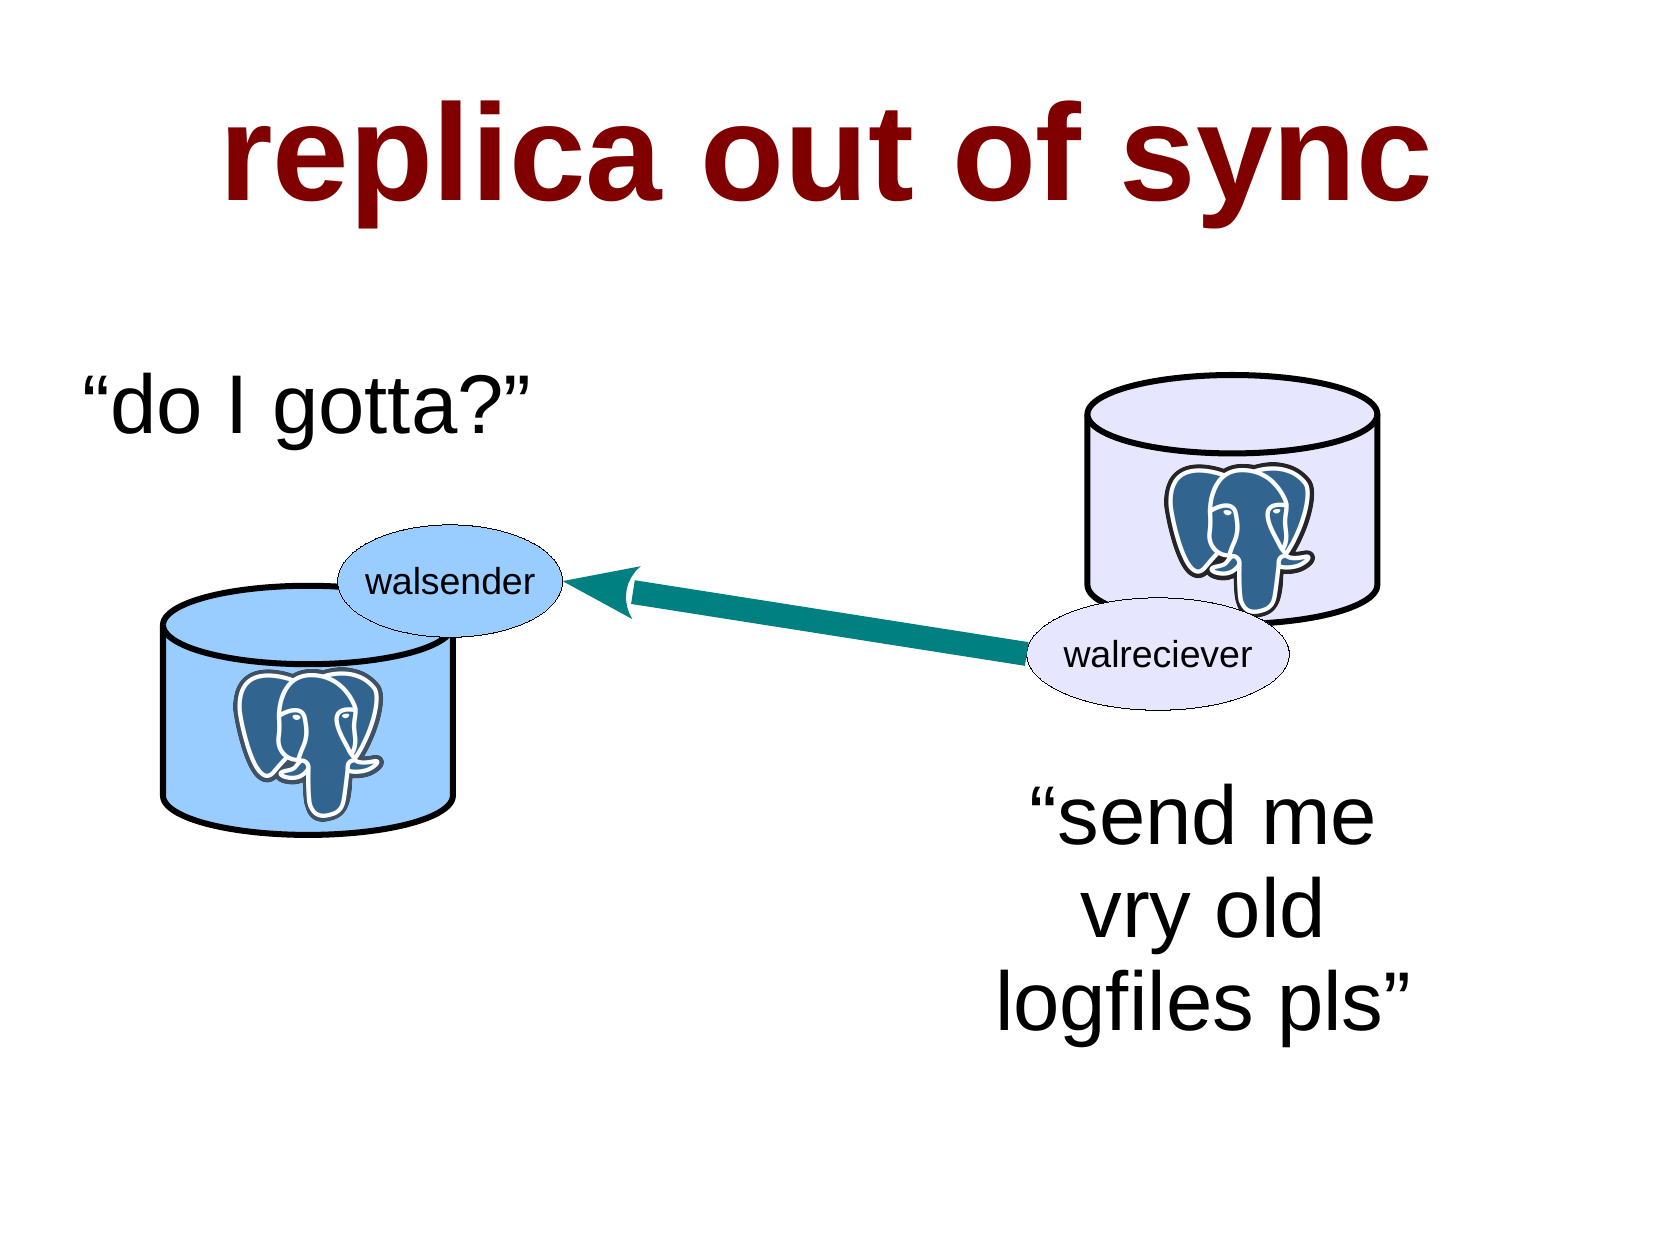

# replica out of sync
“do I gotta?”
walsender
walreciever
“send me vry old logfiles pls”